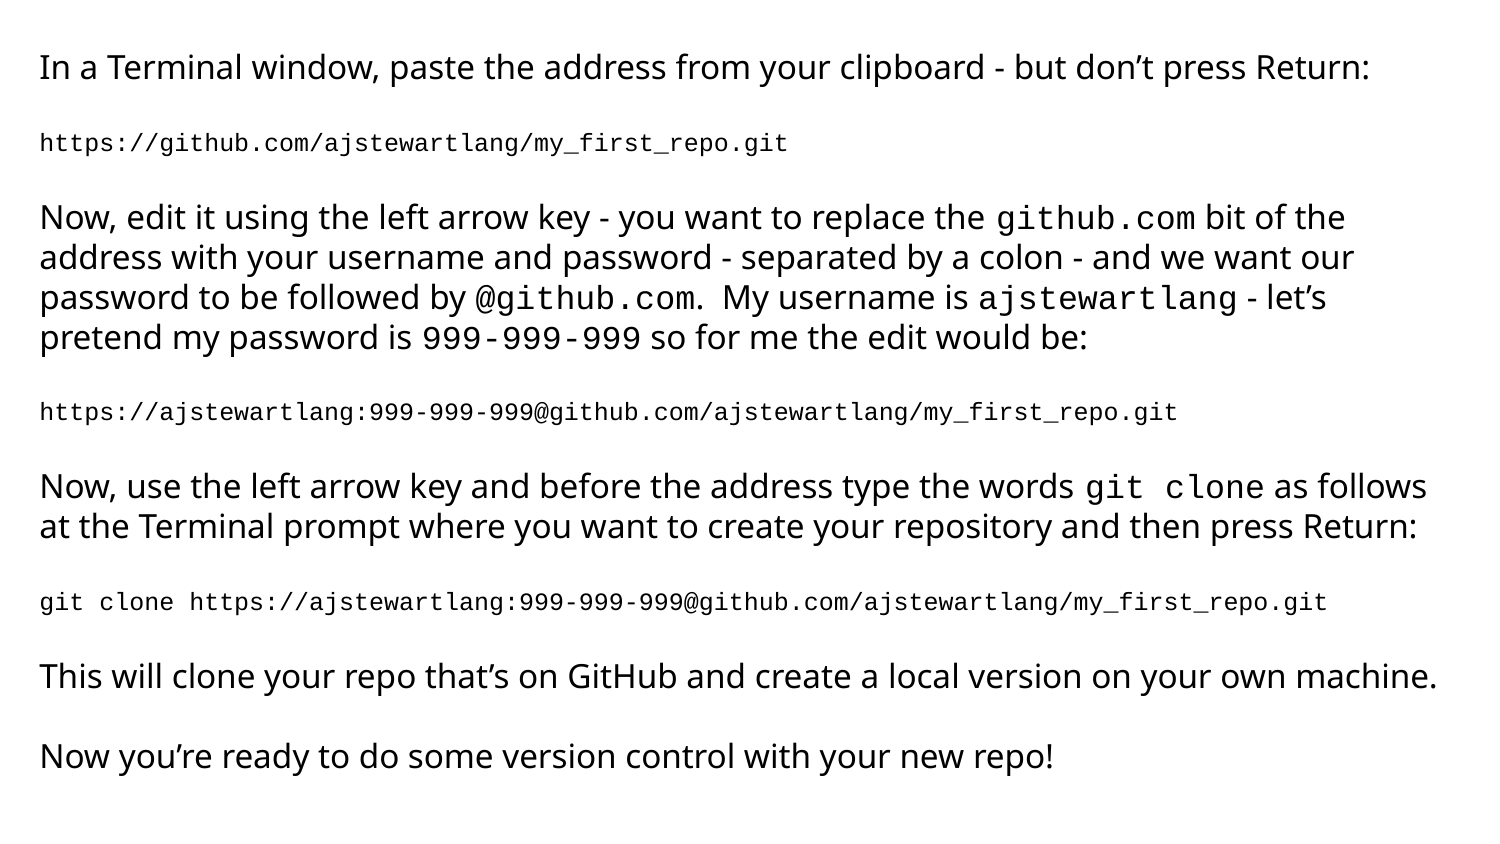

In a Terminal window, paste the address from your clipboard - but don’t press Return:
https://github.com/ajstewartlang/my_first_repo.git
Now, edit it using the left arrow key - you want to replace the github.com bit of the address with your username and password - separated by a colon - and we want our password to be followed by @github.com. My username is ajstewartlang - let’s pretend my password is 999-999-999 so for me the edit would be:
https://ajstewartlang:999-999-999@github.com/ajstewartlang/my_first_repo.git
Now, use the left arrow key and before the address type the words git clone as follows at the Terminal prompt where you want to create your repository and then press Return:
git clone https://ajstewartlang:999-999-999@github.com/ajstewartlang/my_first_repo.git
This will clone your repo that’s on GitHub and create a local version on your own machine.
Now you’re ready to do some version control with your new repo!